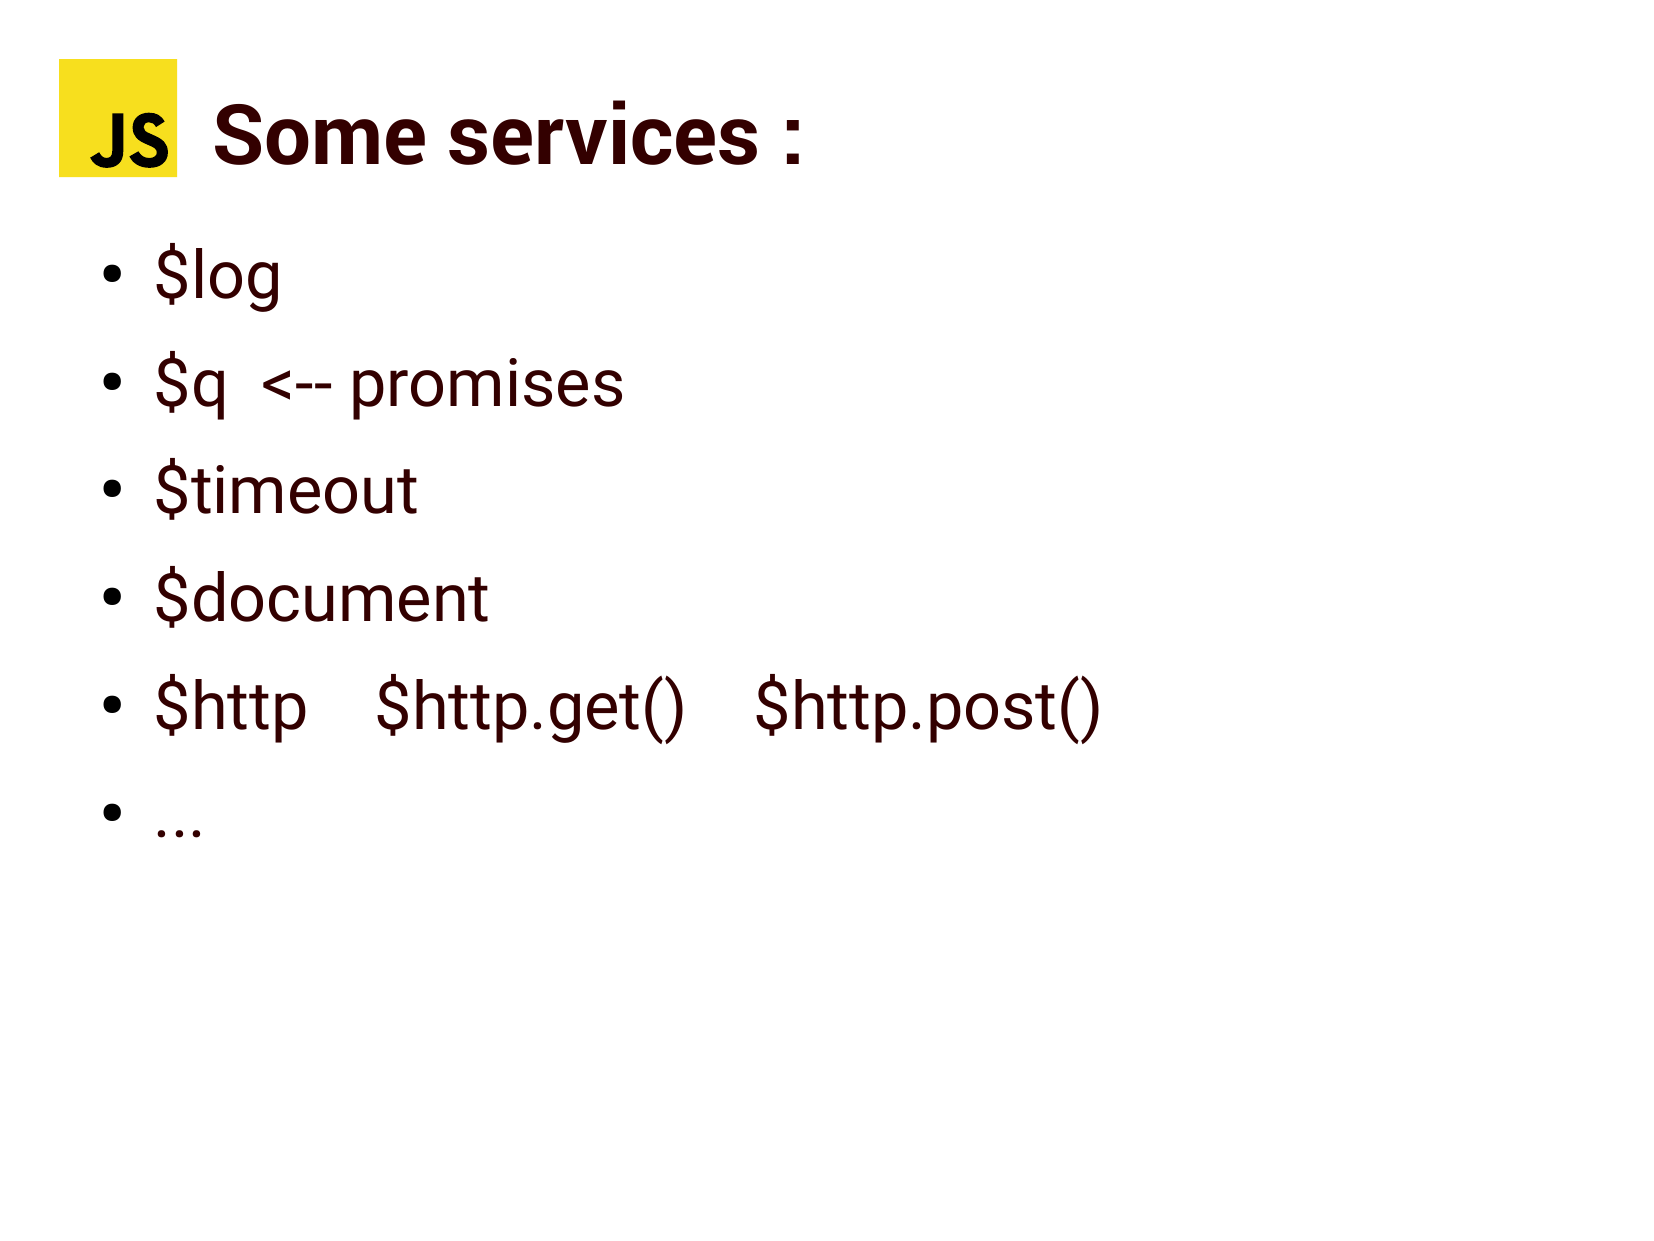

# Some services :
$log
$q <-- promises
$timeout
$document
$http $http.get() $http.post()
...